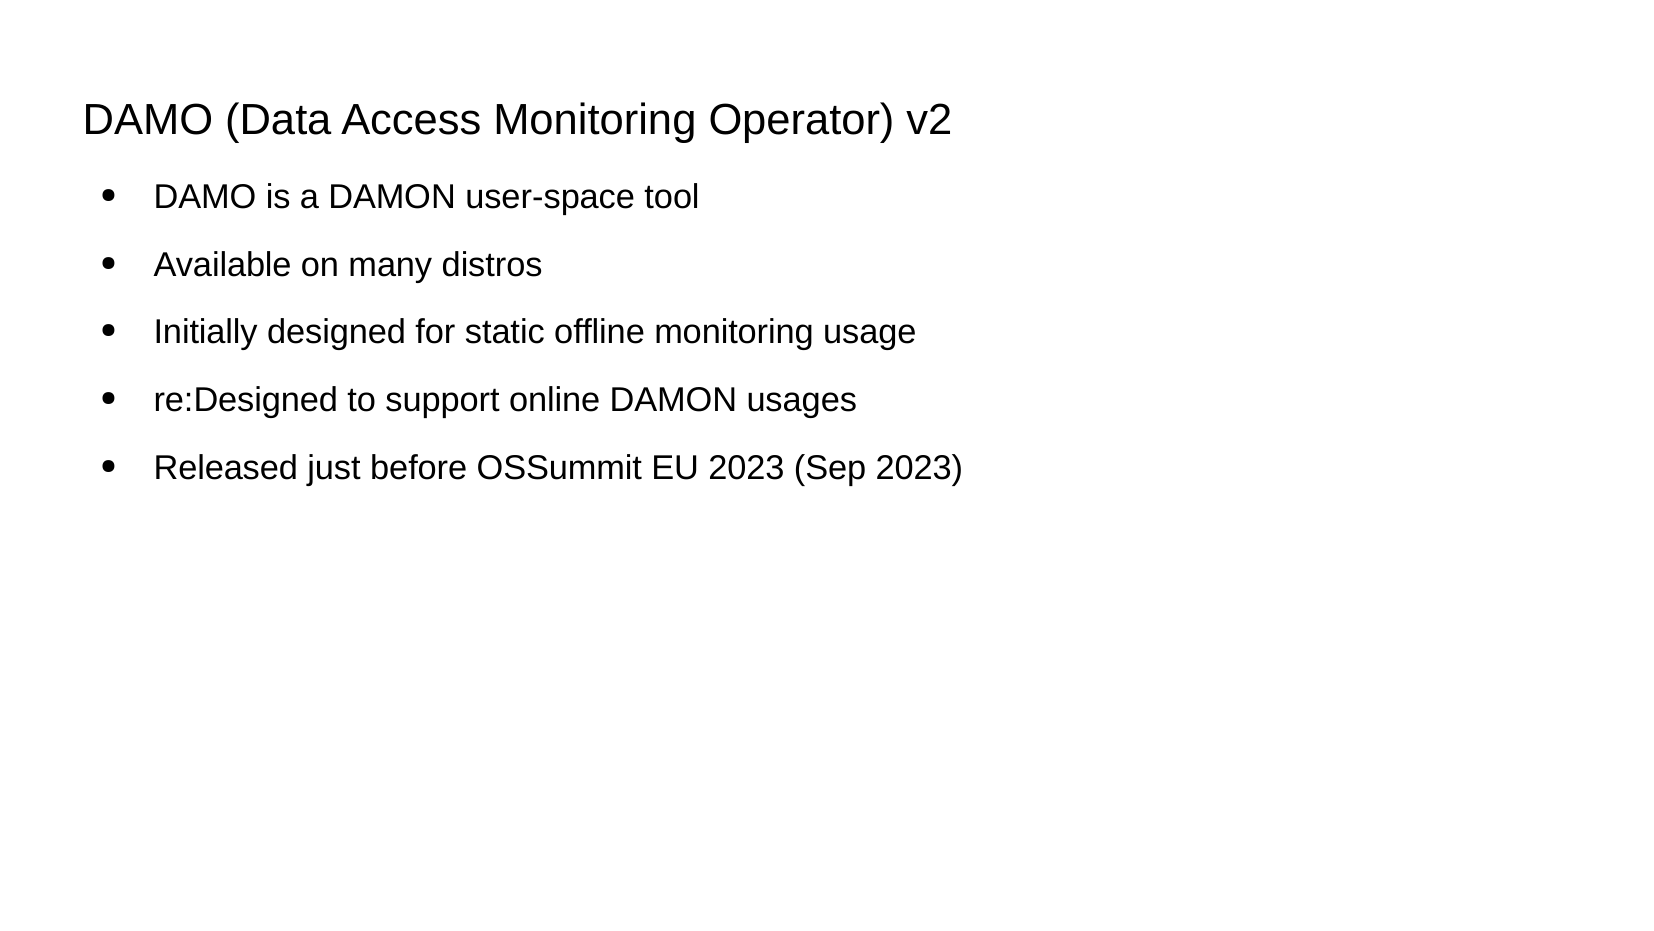

# DAMO (Data Access Monitoring Operator) v2
DAMO is a DAMON user-space tool
Available on many distros
Initially designed for static offline monitoring usage
re:Designed to support online DAMON usages
Released just before OSSummit EU 2023 (Sep 2023)